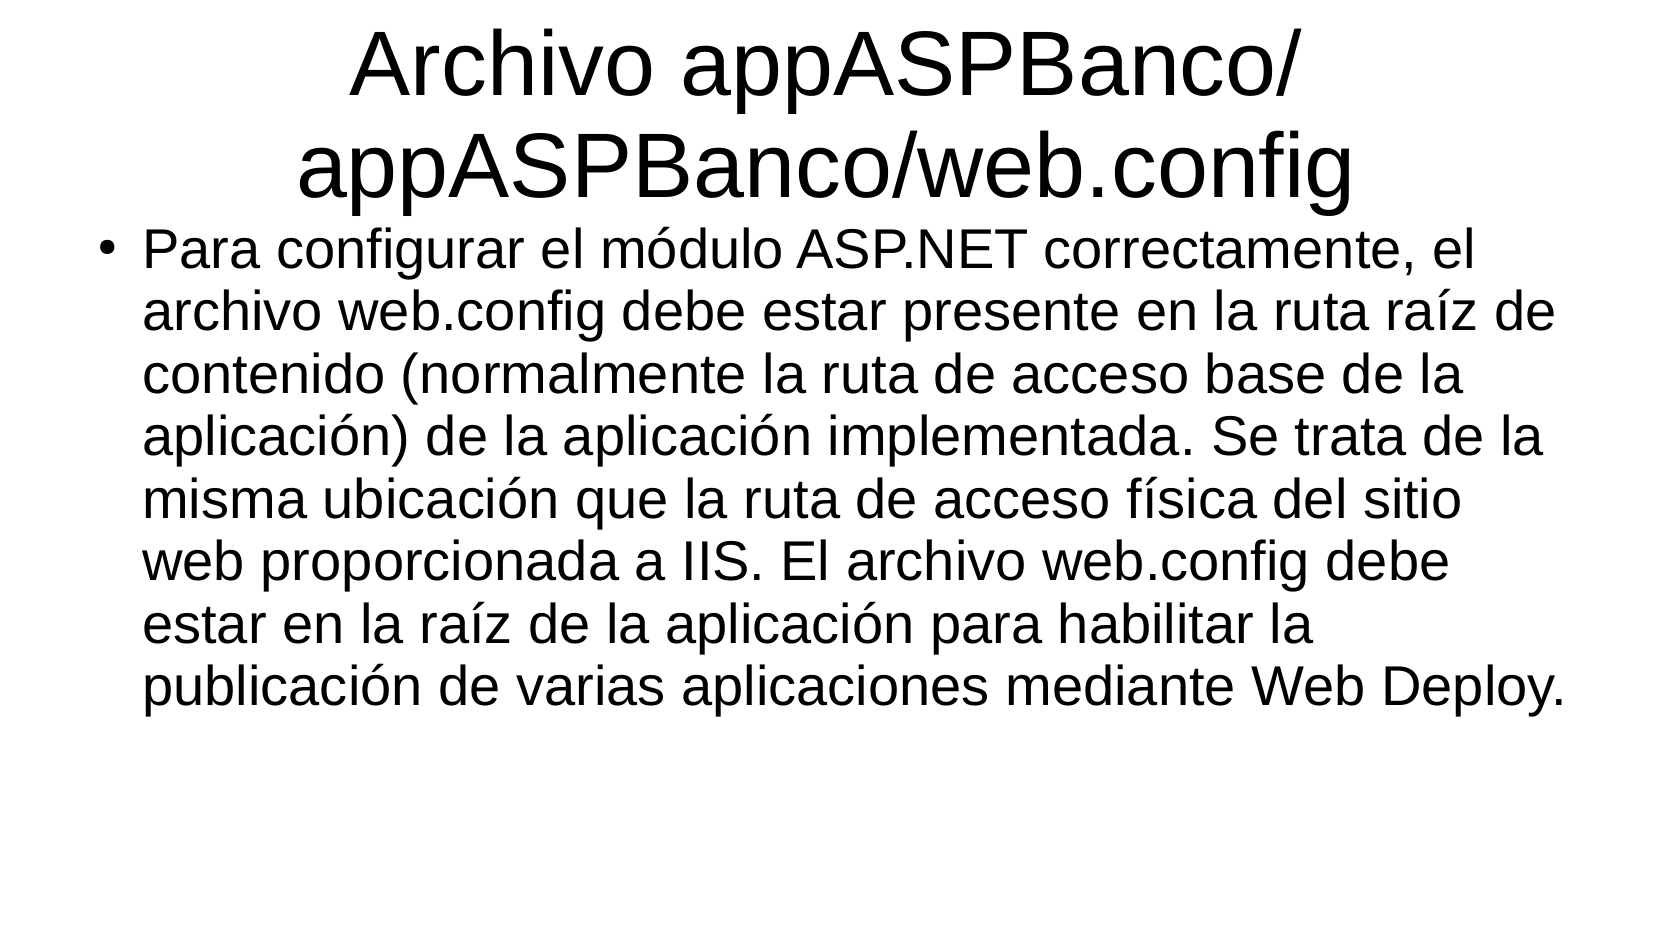

# Archivo appASPBanco/ appASPBanco/web.config
Para configurar el módulo ASP.NET correctamente, el archivo web.config debe estar presente en la ruta raíz de contenido (normalmente la ruta de acceso base de la aplicación) de la aplicación implementada. Se trata de la misma ubicación que la ruta de acceso física del sitio web proporcionada a IIS. El archivo web.config debe estar en la raíz de la aplicación para habilitar la publicación de varias aplicaciones mediante Web Deploy.